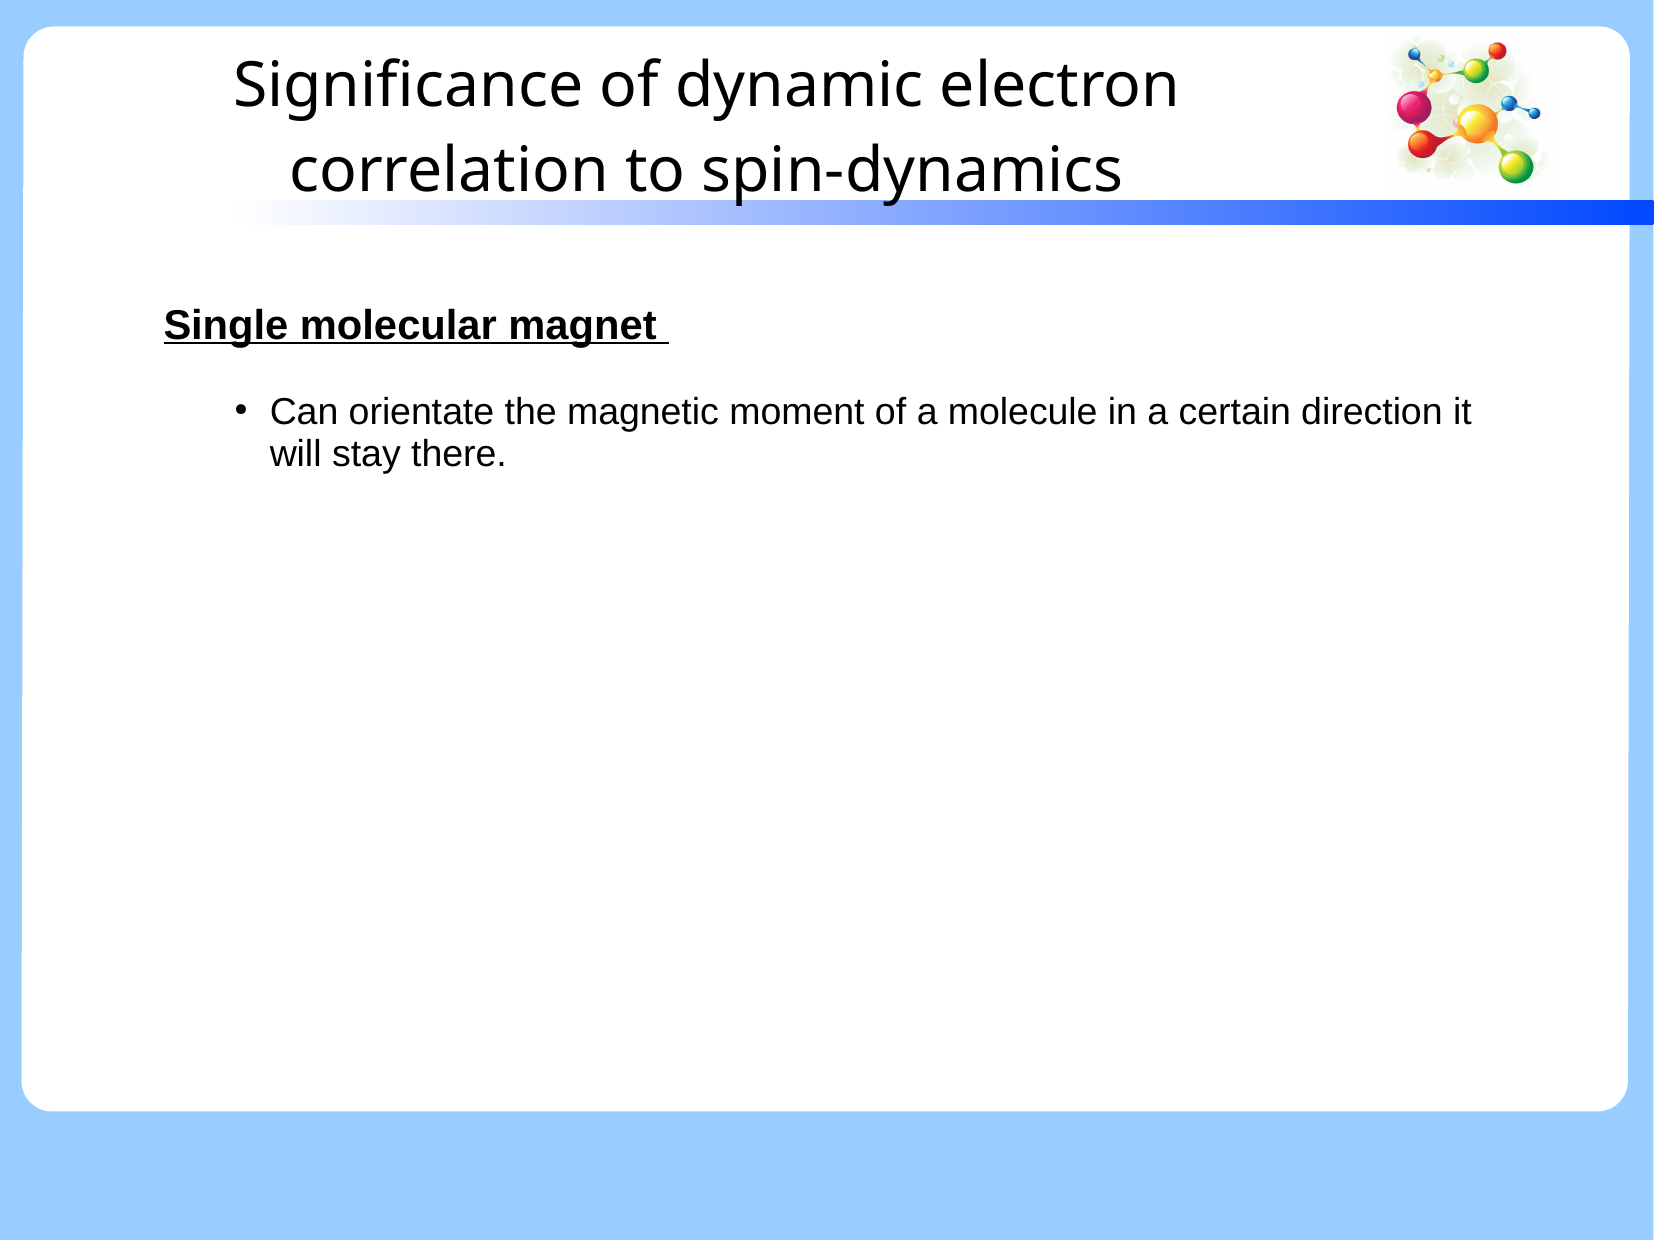

# Significance of dynamic electron correlation to spin-dynamics
Single molecular magnet
Can orientate the magnetic moment of a molecule in a certain direction it will stay there.